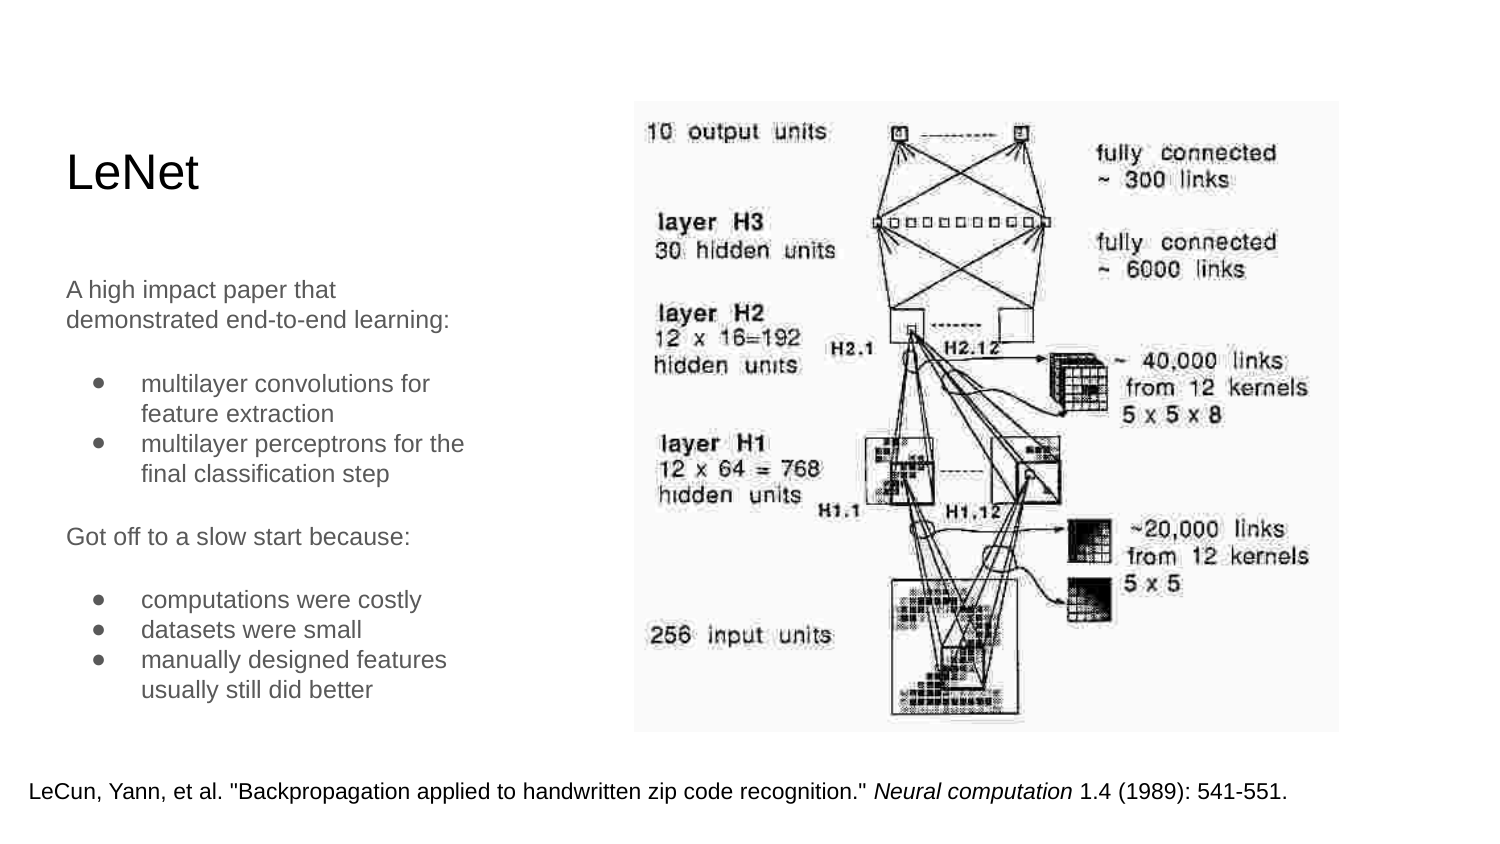

# LeNet
A high impact paper that demonstrated end-to-end learning:
multilayer convolutions for feature extraction
multilayer perceptrons for the final classification step
Got off to a slow start because:
computations were costly
datasets were small
manually designed features usually still did better
LeCun, Yann, et al. "Backpropagation applied to handwritten zip code recognition." Neural computation 1.4 (1989): 541-551.